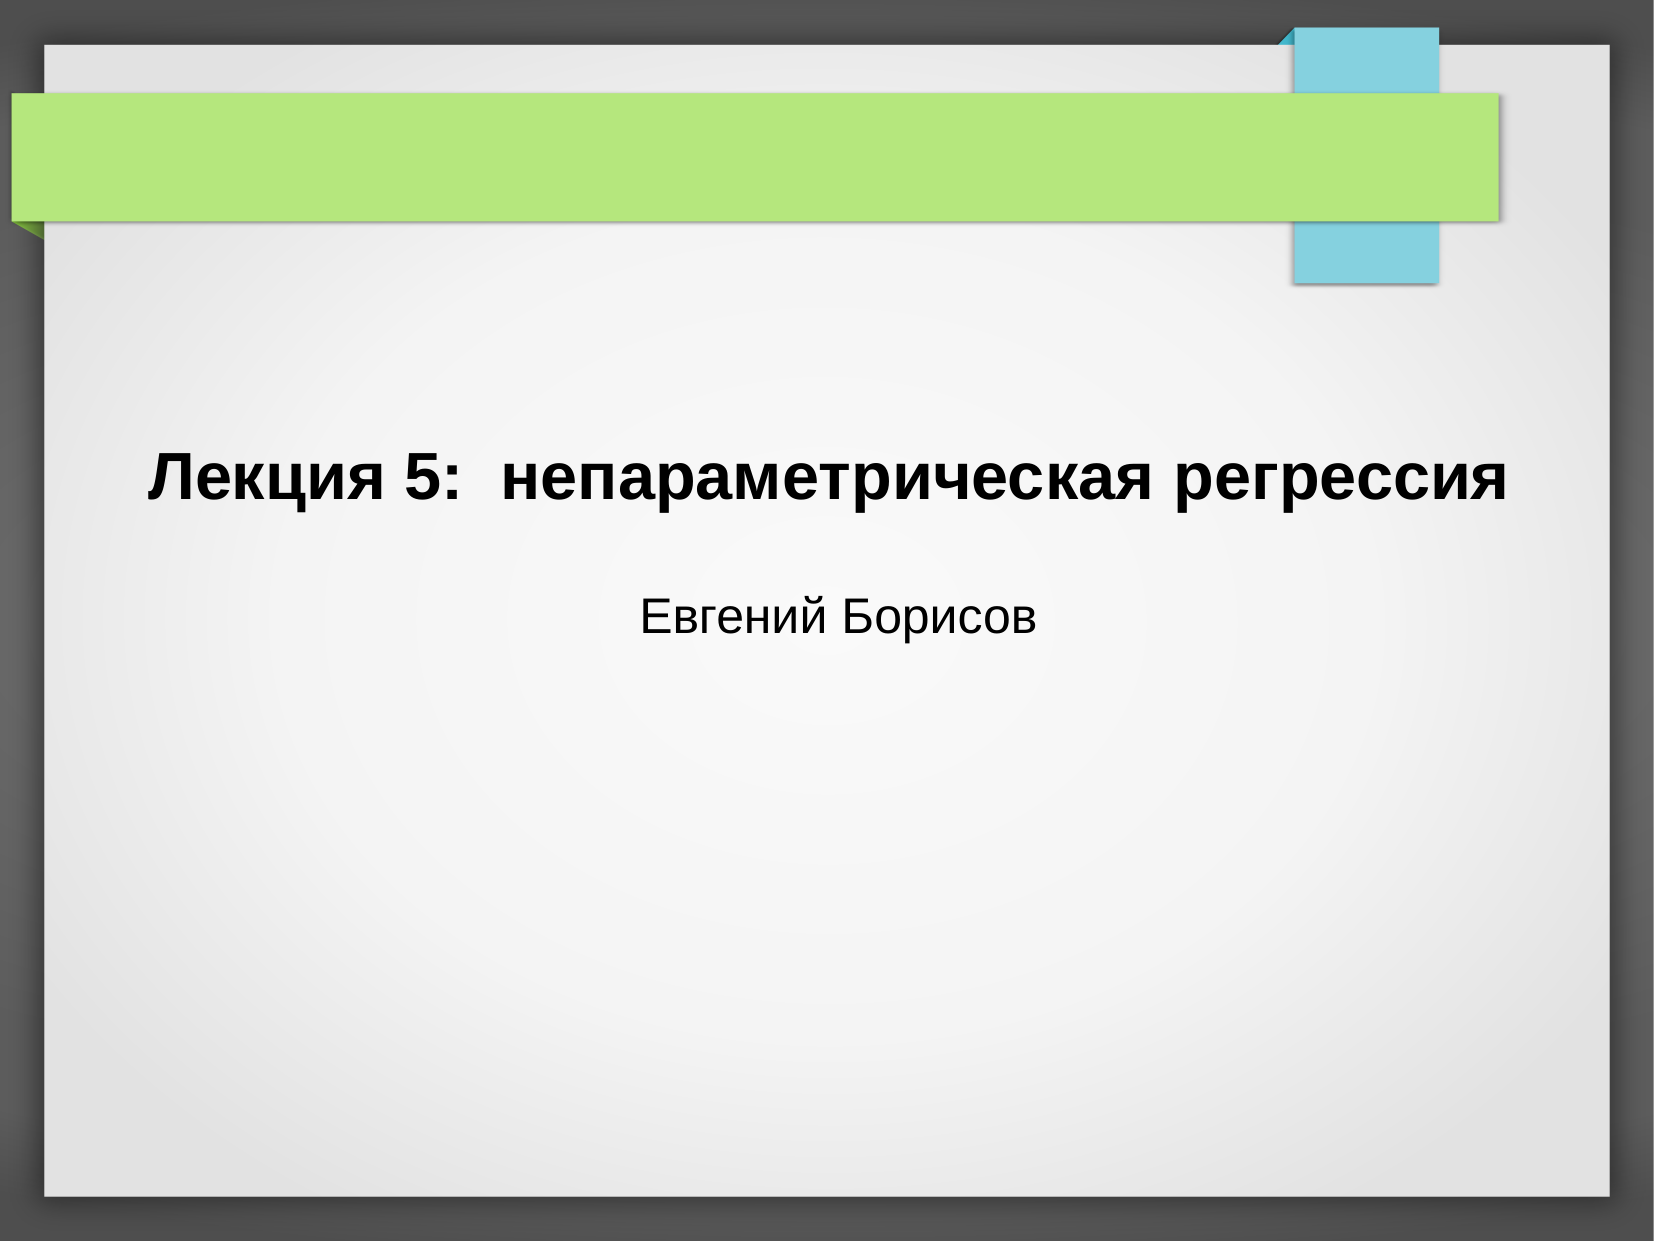

# Лекция 5: непараметрическая регрессия
Евгений Борисов